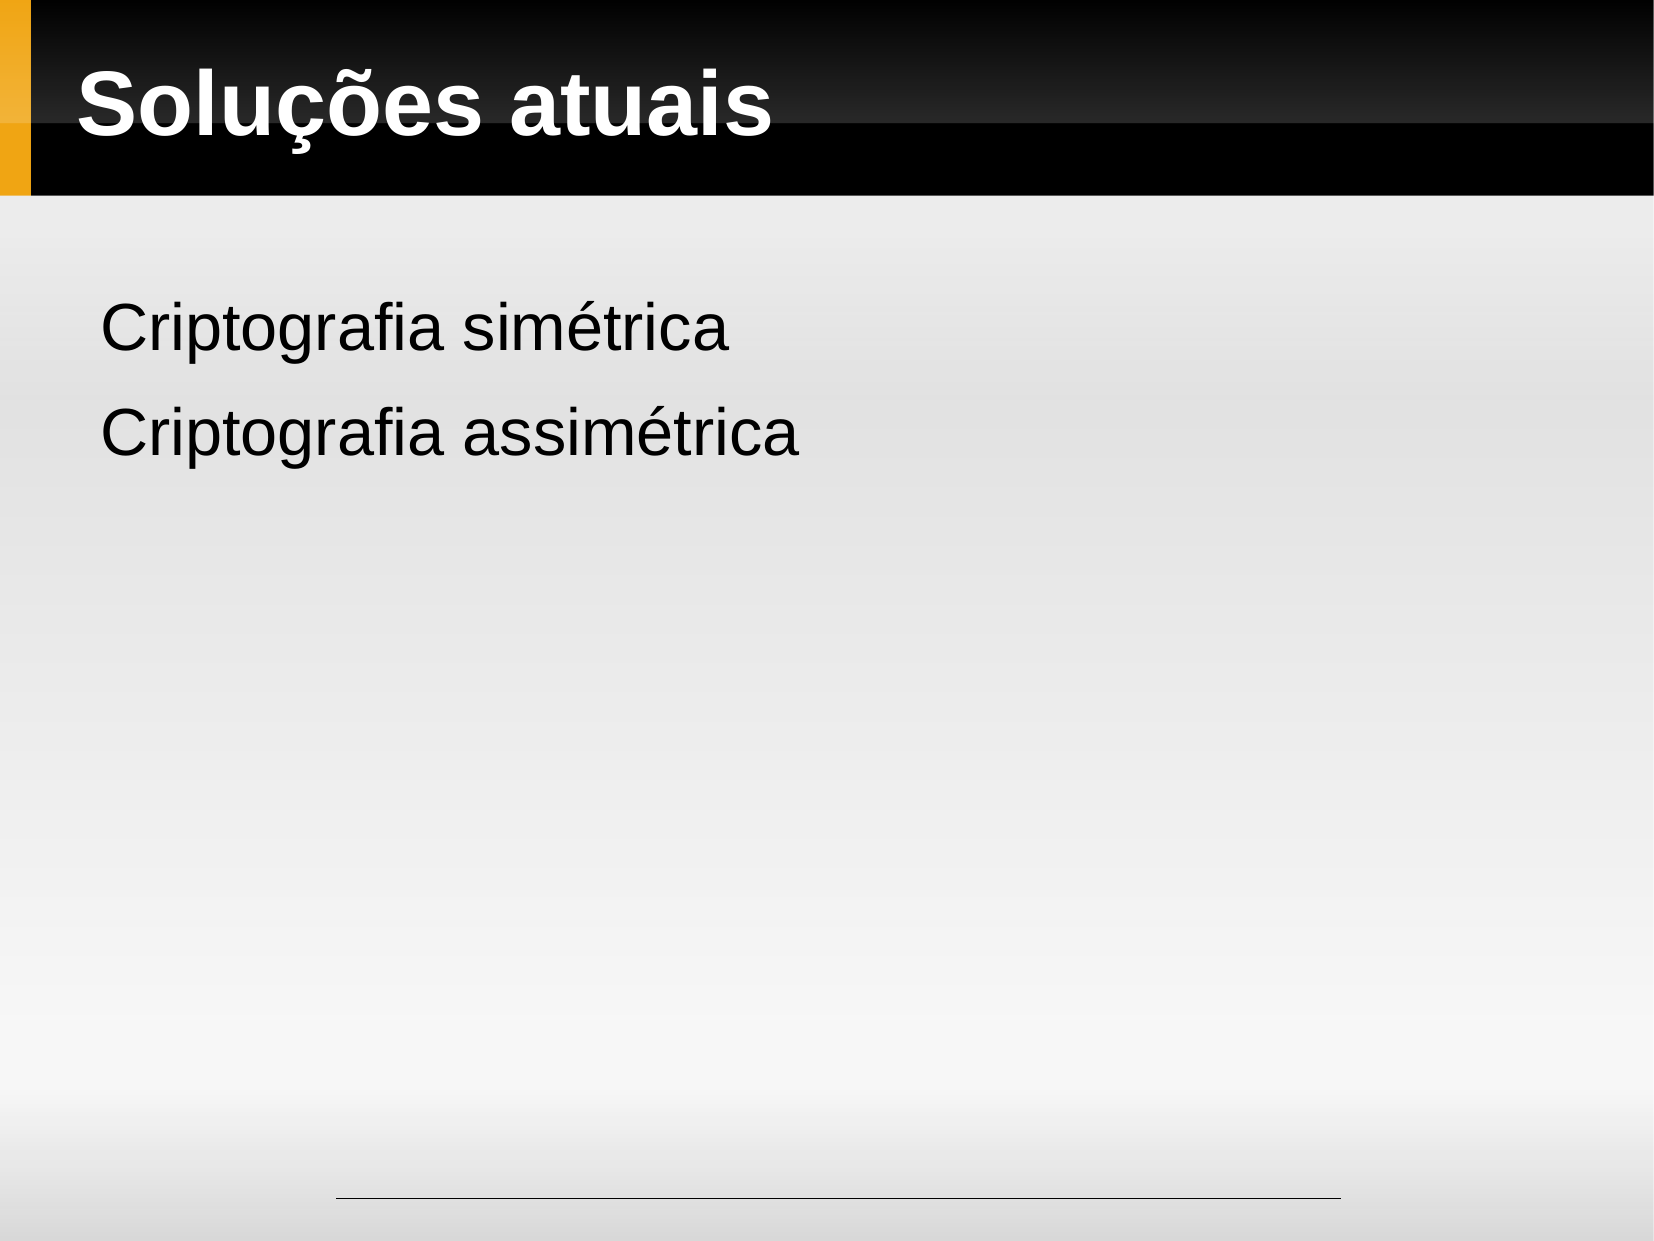

# Soluções atuais
Criptografia simétrica
Criptografia assimétrica